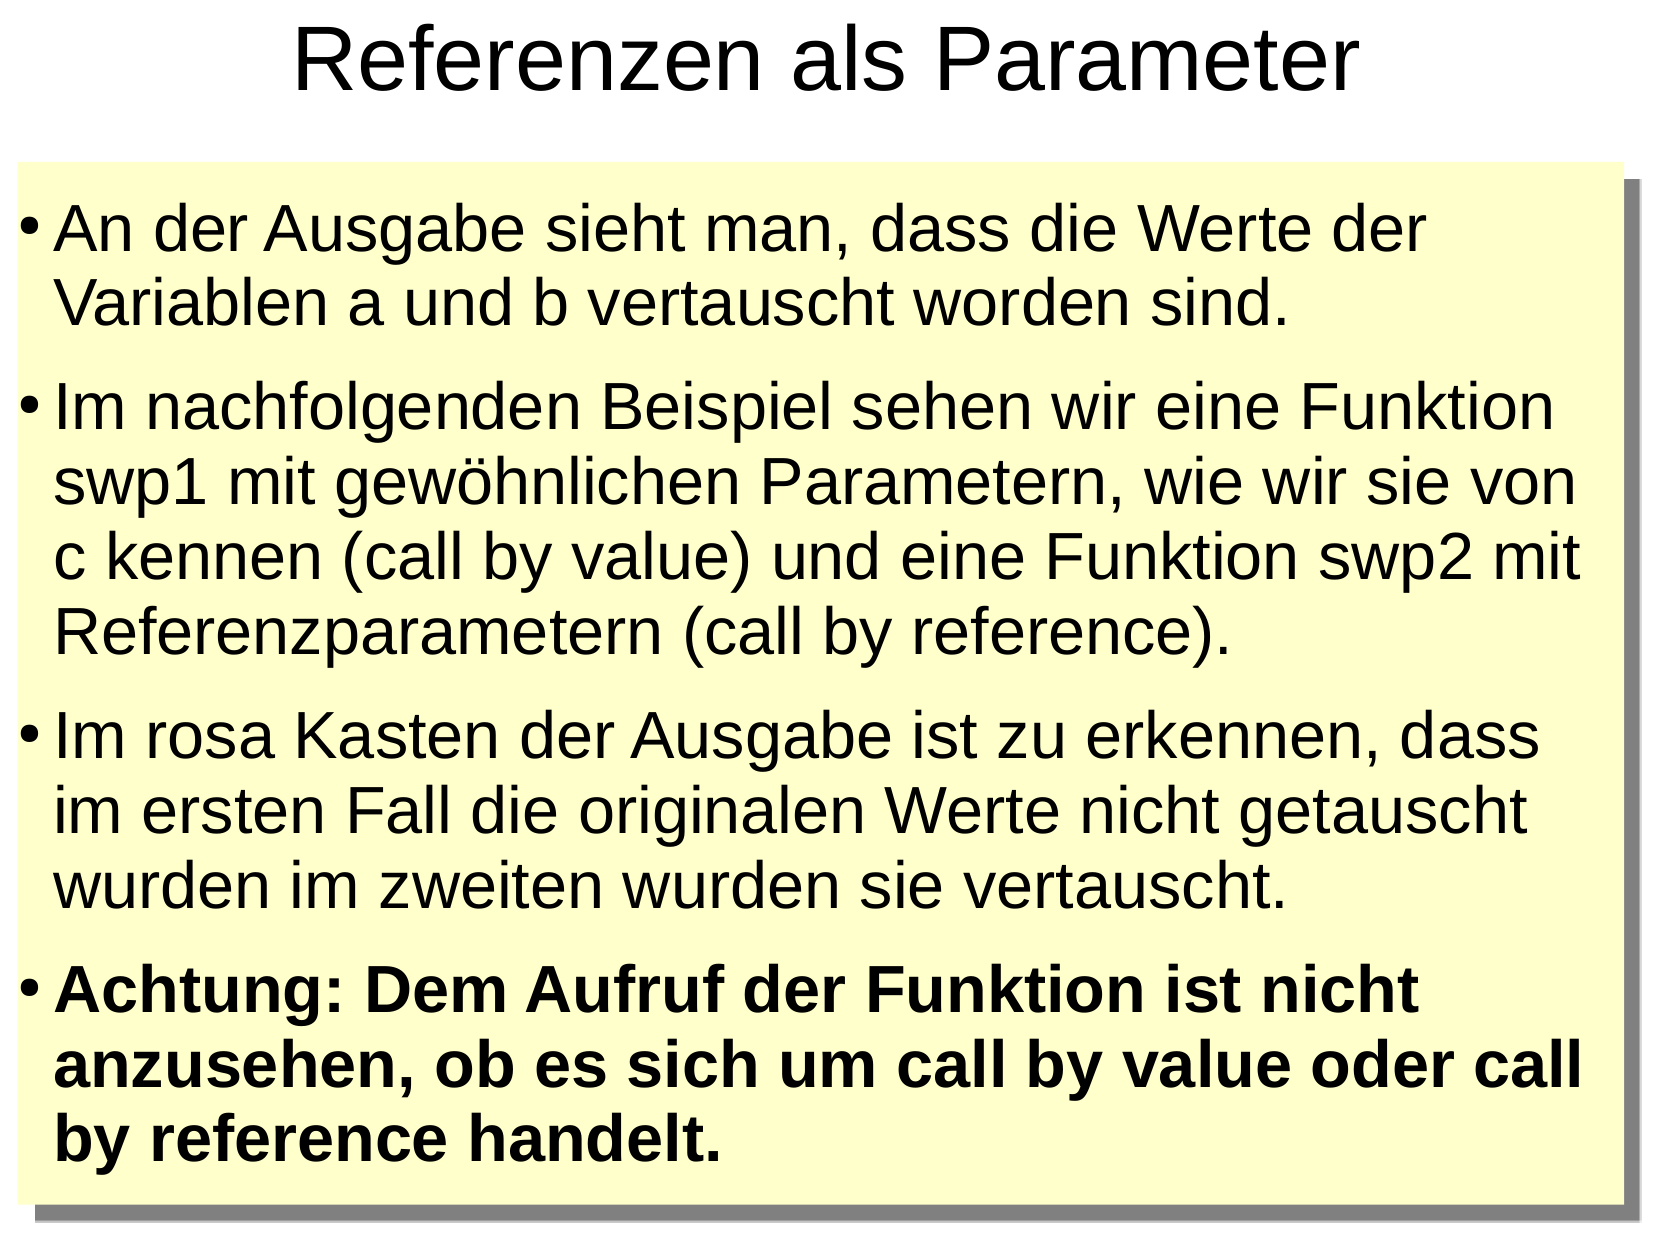

# Referenzen als Parameter
An der Ausgabe sieht man, dass die Werte der Variablen a und b vertauscht worden sind.
Im nachfolgenden Beispiel sehen wir eine Funktion swp1 mit gewöhnlichen Parametern, wie wir sie von c kennen (call by value) und eine Funktion swp2 mit Referenzparametern (call by reference).
Im rosa Kasten der Ausgabe ist zu erkennen, dass im ersten Fall die originalen Werte nicht getauscht wurden im zweiten wurden sie vertauscht.
Achtung: Dem Aufruf der Funktion ist nicht anzusehen, ob es sich um call by value oder call by reference handelt.
11